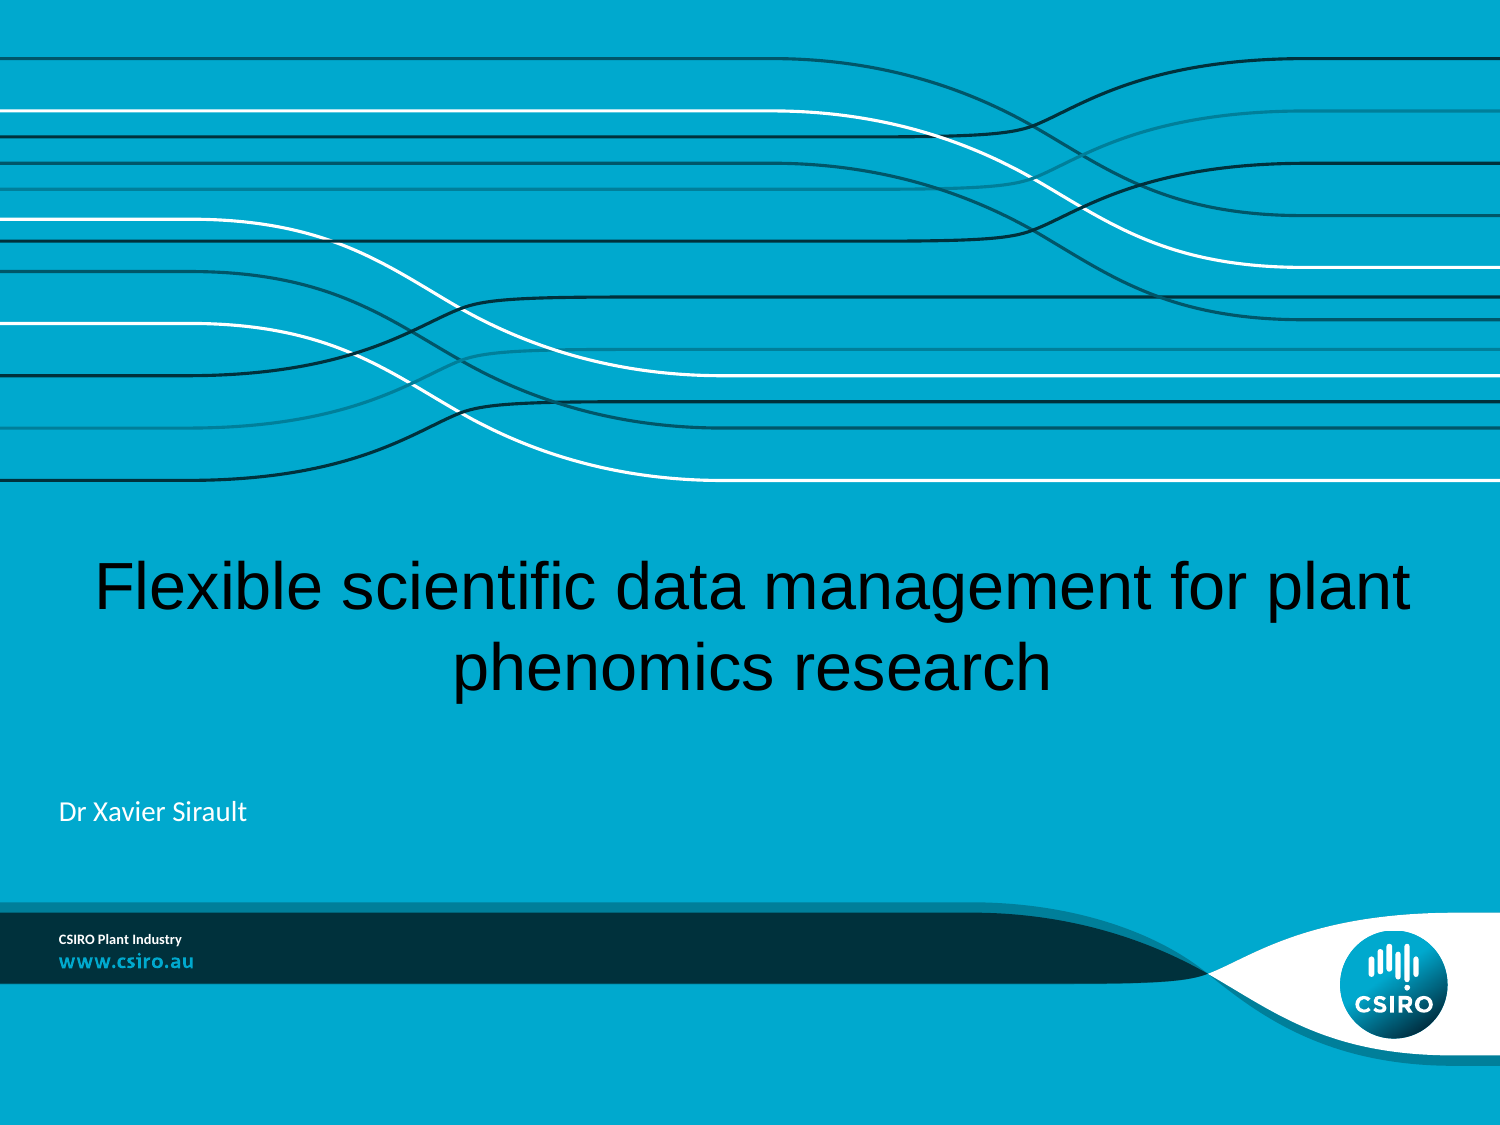

# Flexible scientific data management for plant phenomics research
Dr Xavier Sirault
CSIRO Plant Industry